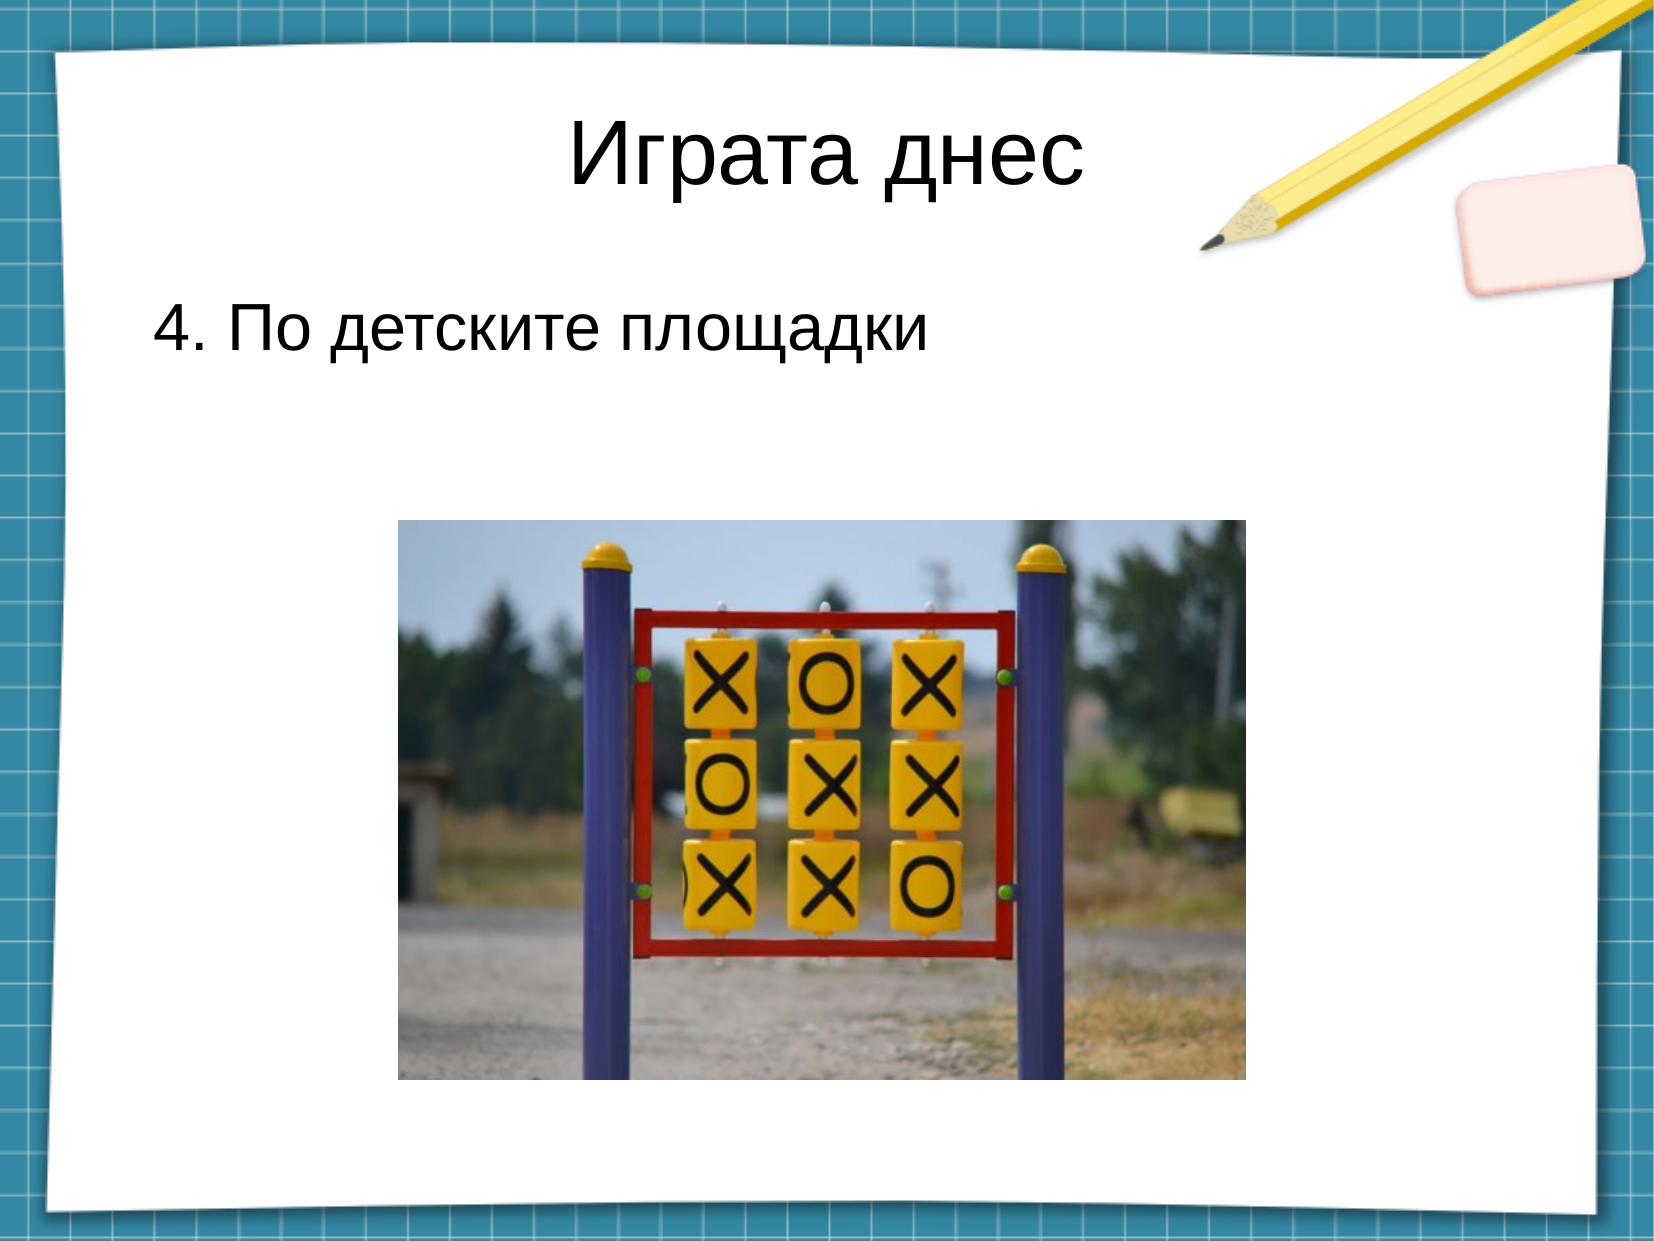

# Играта днес
4. По детските площадки